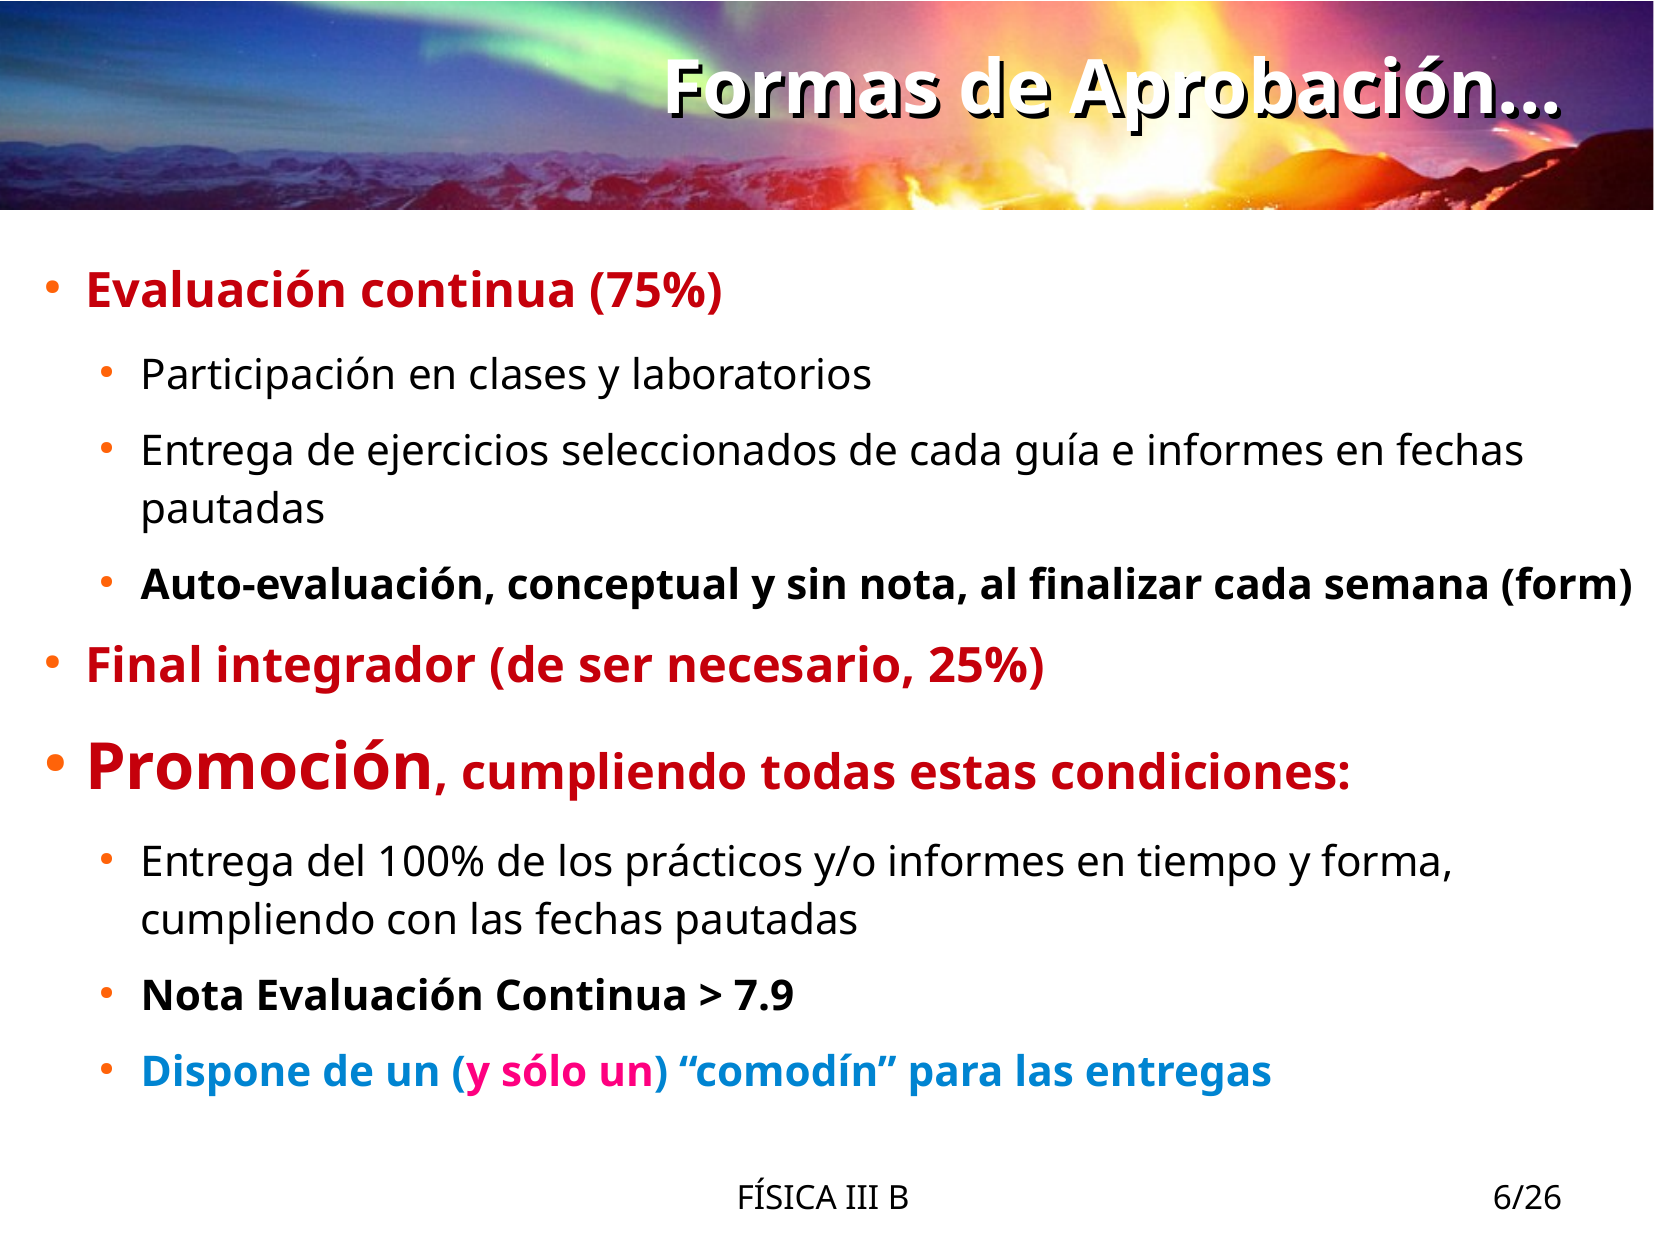

# Formas de Aprobación...
Evaluación continua (75%)
Participación en clases y laboratorios
Entrega de ejercicios seleccionados de cada guía e informes en fechas pautadas
Auto-evaluación, conceptual y sin nota, al finalizar cada semana (form)
Final integrador (de ser necesario, 25%)
Promoción, cumpliendo todas estas condiciones:
Entrega del 100% de los prácticos y/o informes en tiempo y forma, cumpliendo con las fechas pautadas
Nota Evaluación Continua > 7.9
Dispone de un (y sólo un) “comodín” para las entregas
FÍSICA III B
6